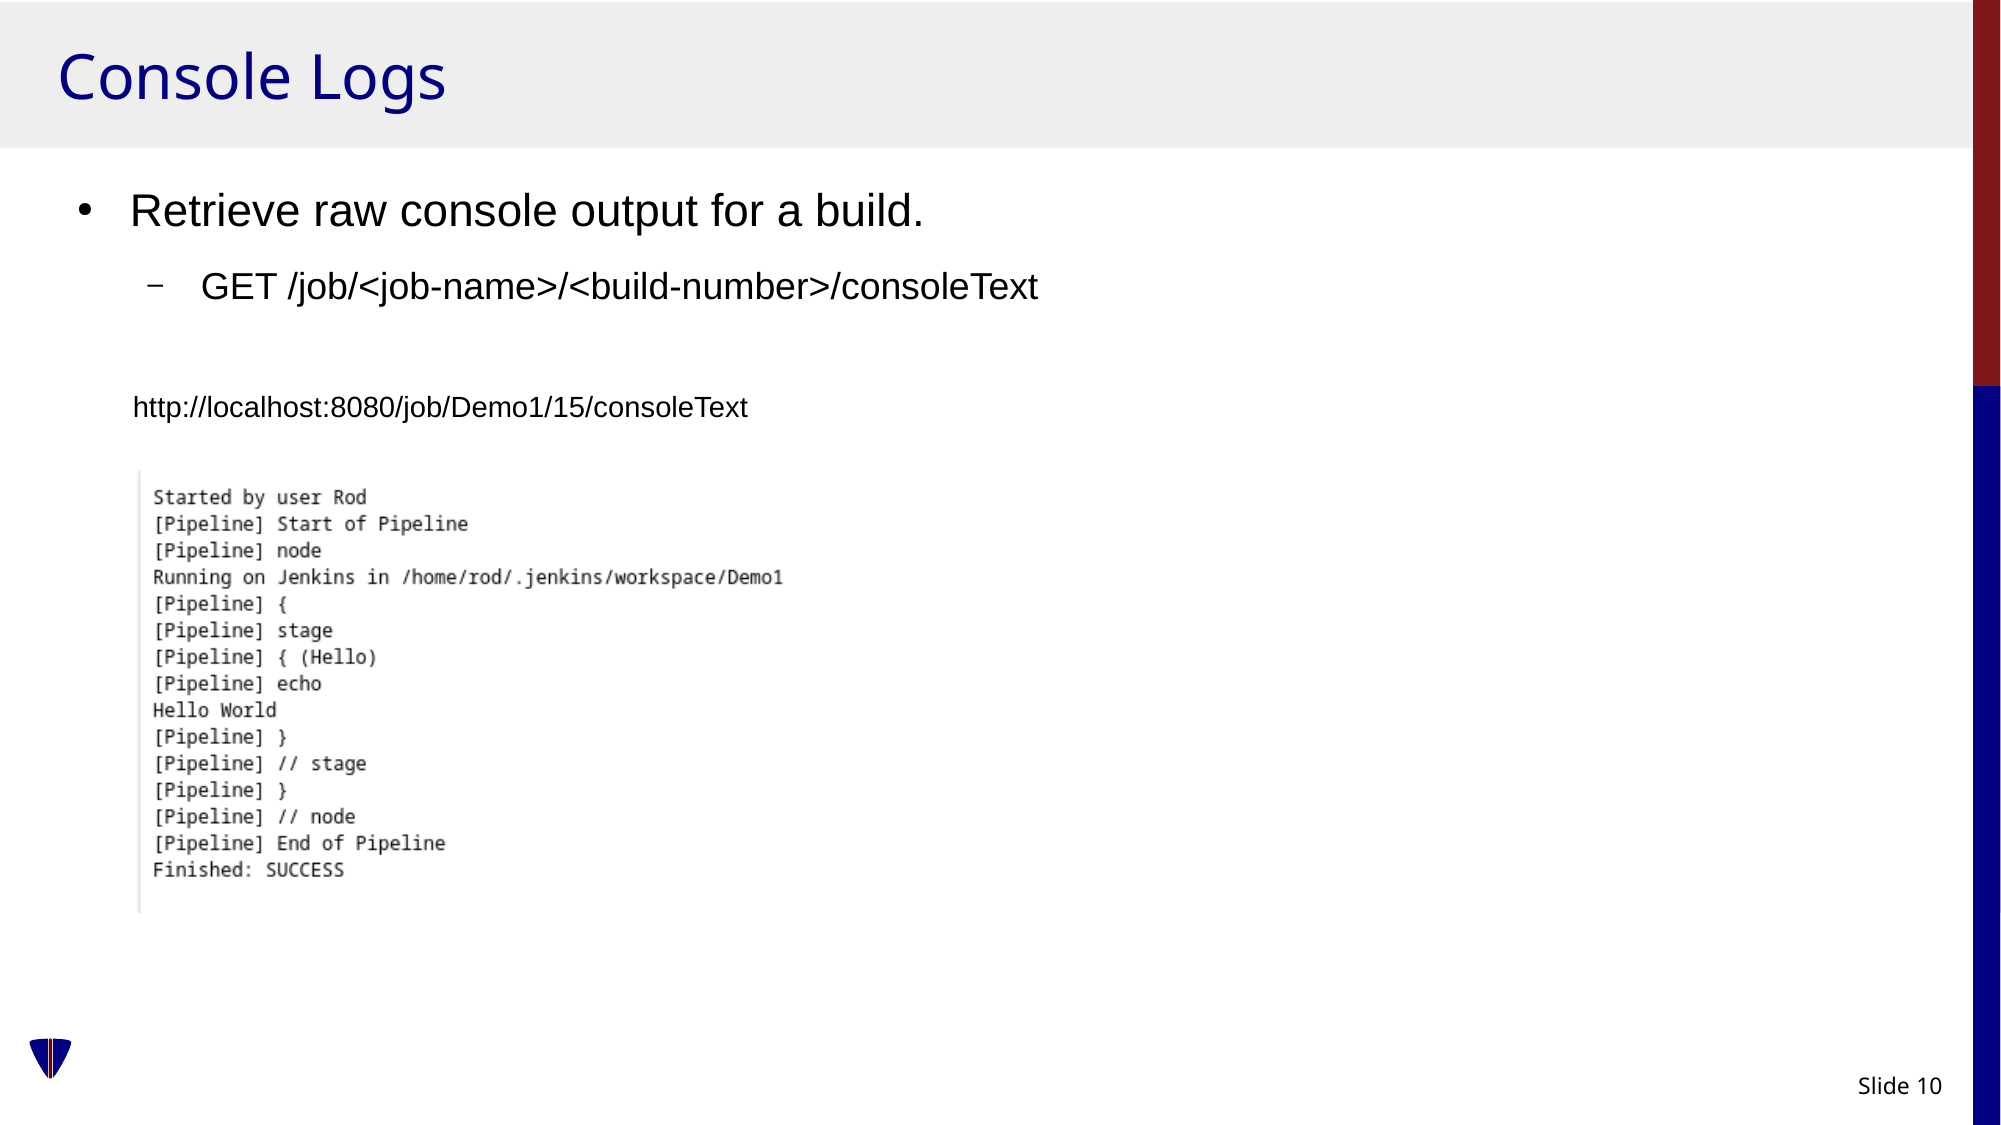

# Console Logs
Retrieve raw console output for a build.
GET /job/<job-name>/<build-number>/consoleText
http://localhost:8080/job/Demo1/15/consoleText